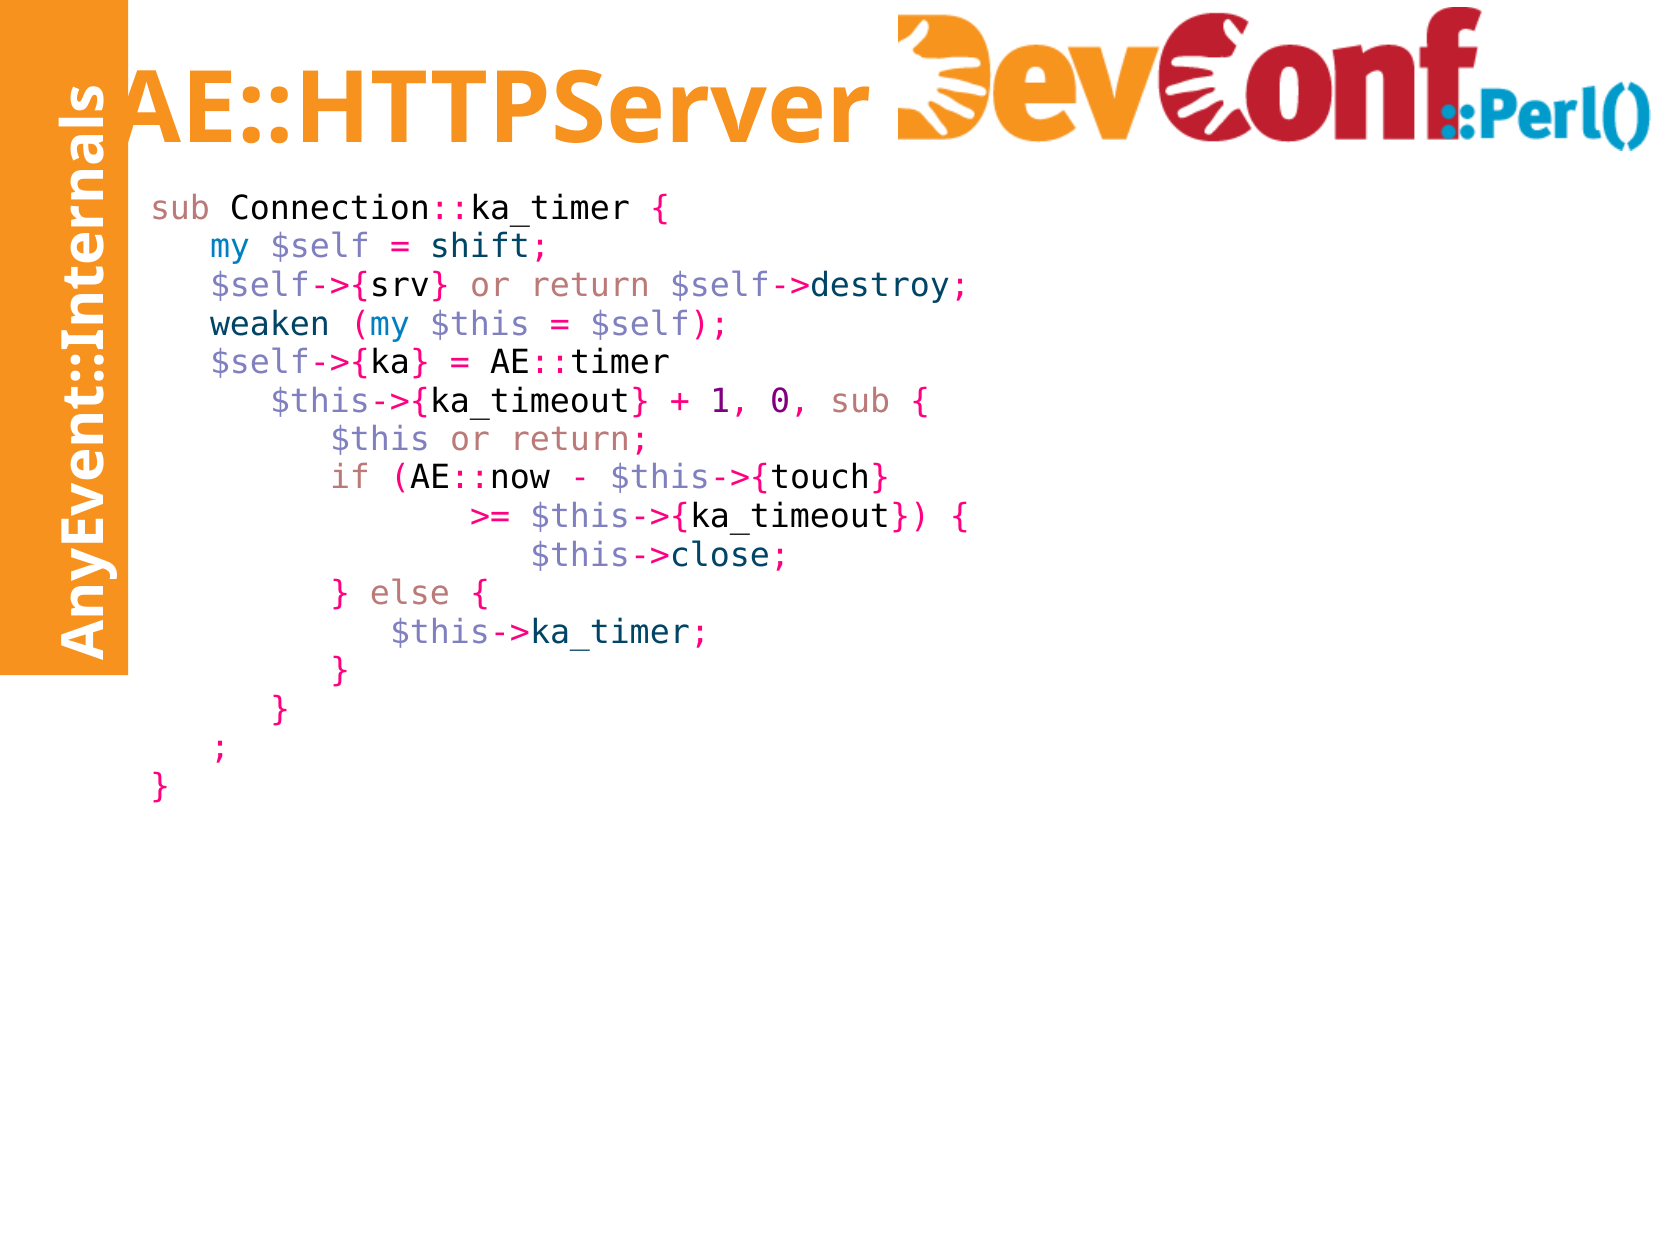

# AE::HTTPServer
sub Connection::ka_timer {
 my $self = shift;
 $self->{srv} or return $self->destroy;
 weaken (my $this = $self);
 $self->{ka} = AE::timer
 $this->{ka_timeout} + 1, 0, sub {
 $this or return;
 if (AE::now - $this->{touch}
 >= $this->{ka_timeout}) {
 $this->close;
 } else {
 $this->ka_timer;
 }
 }
 ;
}
 AnyEvent::Internals